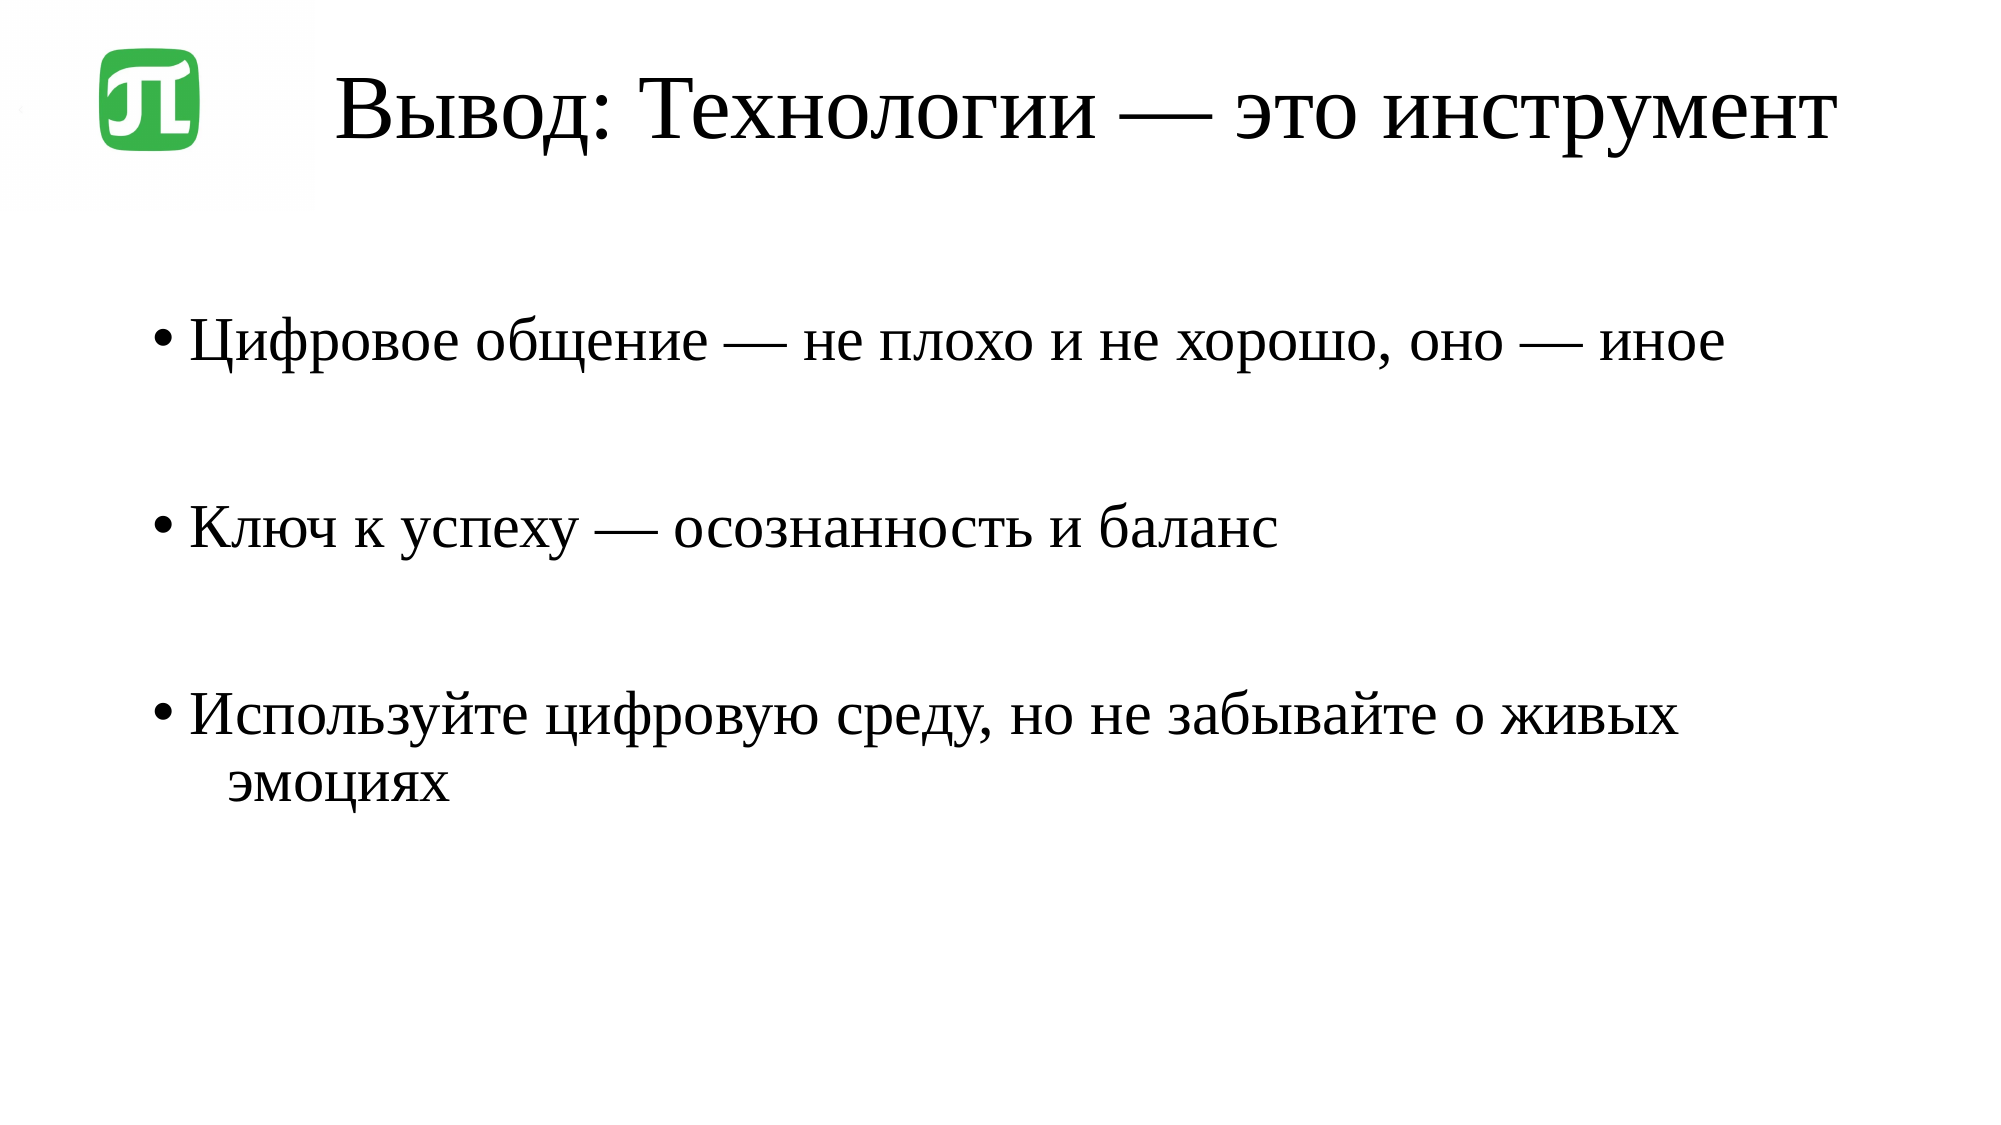

# Вывод: Технологии — это инструмент
Цифровое общение — не плохо и не хорошо, оно — иное
Ключ к успеху — осознанность и баланс
Используйте цифровую среду, но не забывайте о живых эмоциях